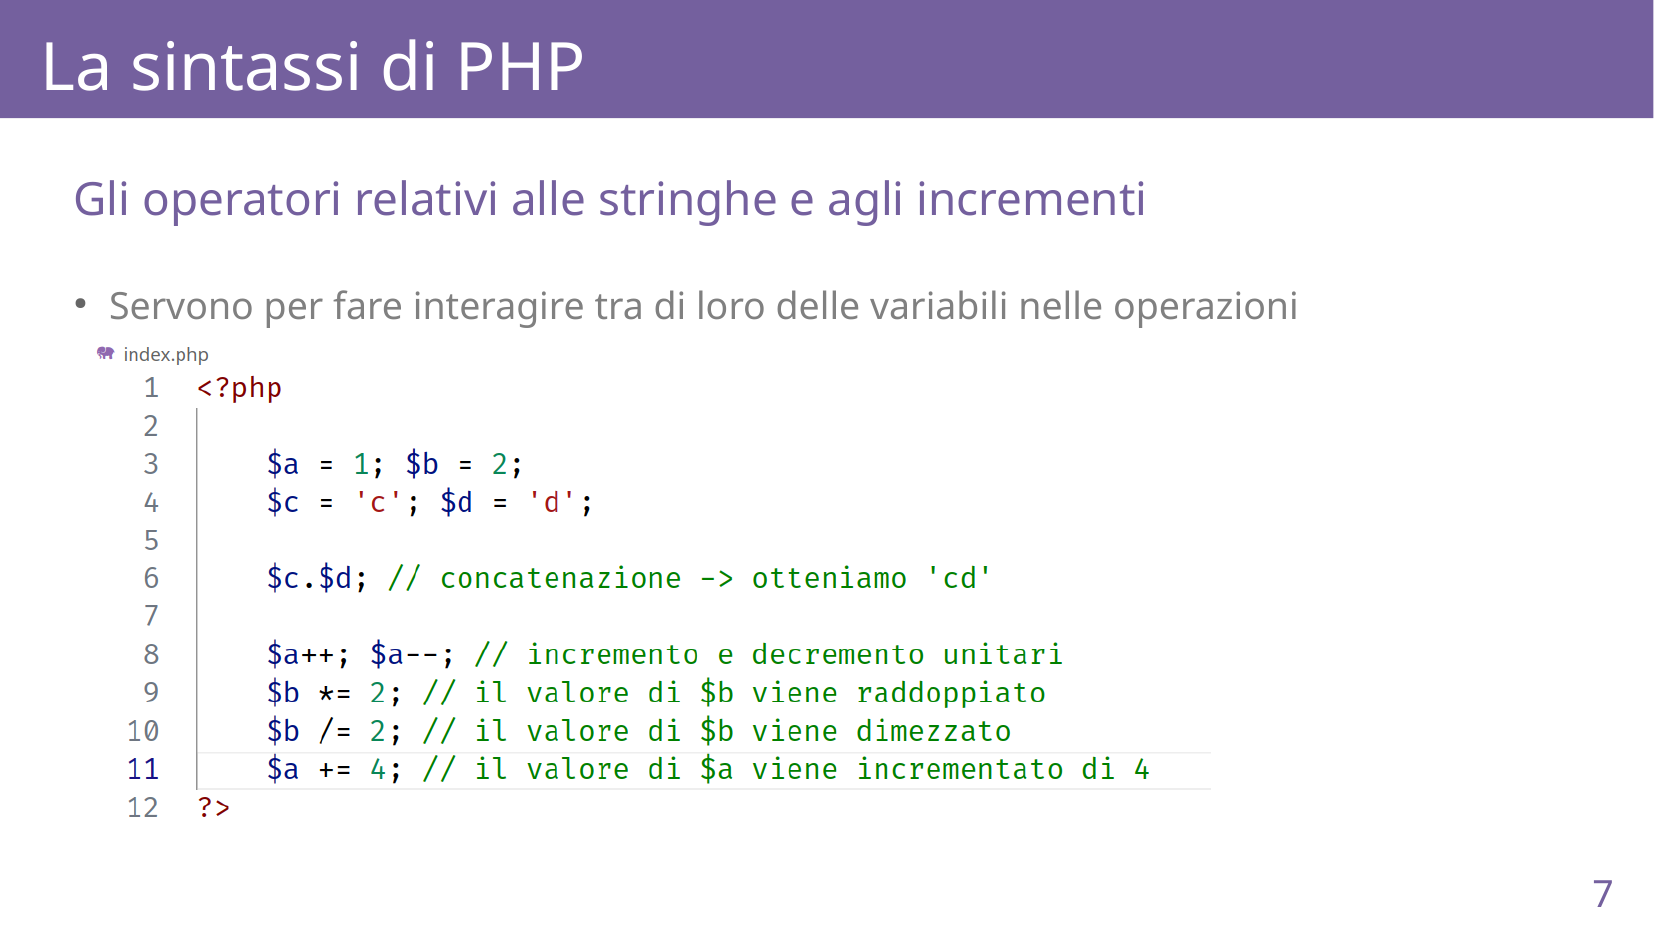

La sintassi di PHP
Gli operatori relativi alle stringhe e agli incrementi
Servono per fare interagire tra di loro delle variabili nelle operazioni